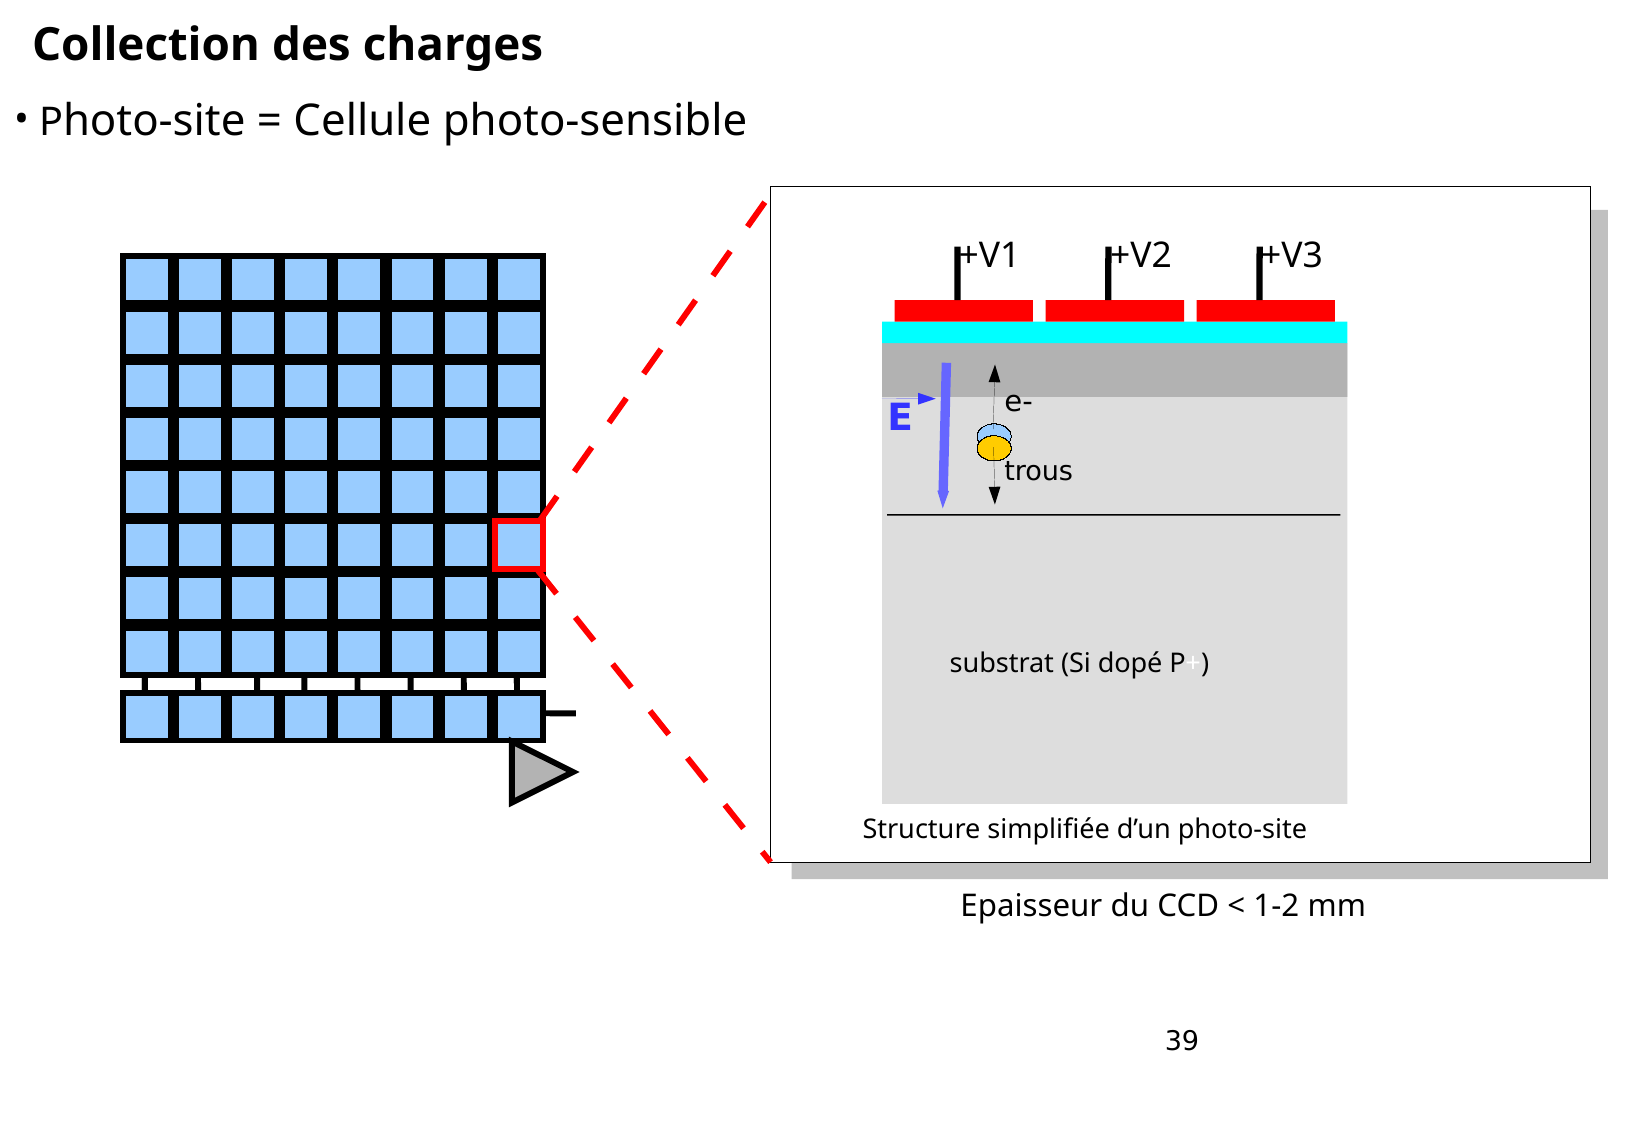

Collection des charges
 Photo-site = Cellule photo-sensible
+V1
+V2
+V3
e-
E
trous
 substrat (Si dopé P+)
Structure simplifiée d’un photo-site
Epaisseur du CCD < 1-2 mm
23